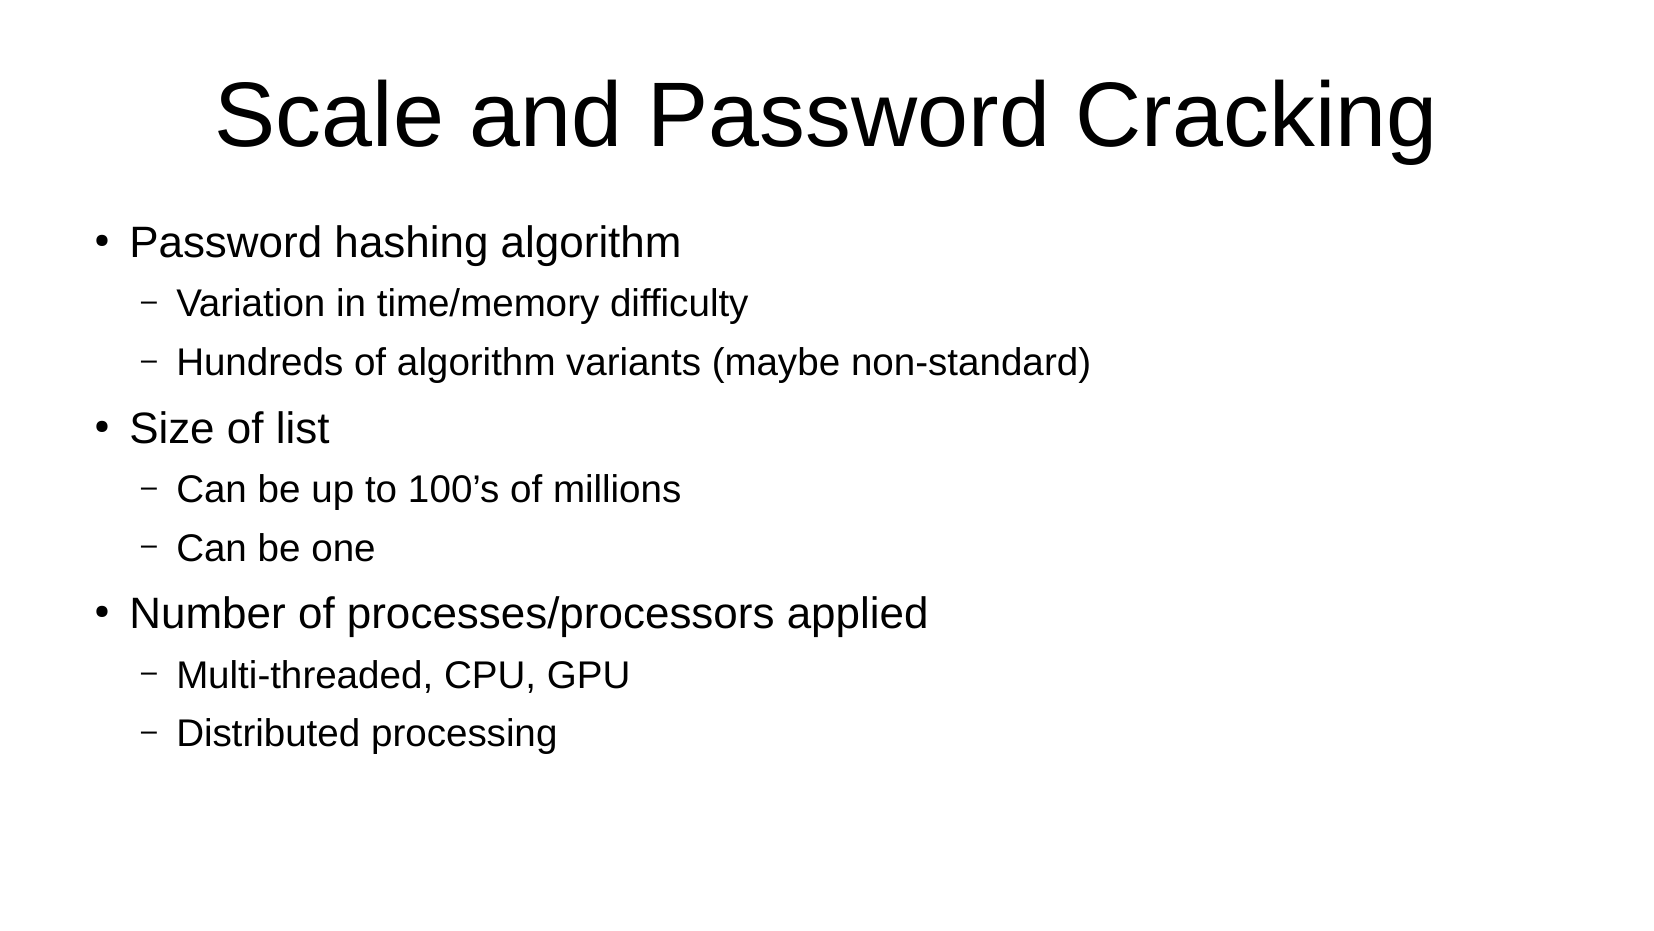

# Scale and Password Cracking
Password hashing algorithm
Variation in time/memory difficulty
Hundreds of algorithm variants (maybe non-standard)
Size of list
Can be up to 100’s of millions
Can be one
Number of processes/processors applied
Multi-threaded, CPU, GPU
Distributed processing